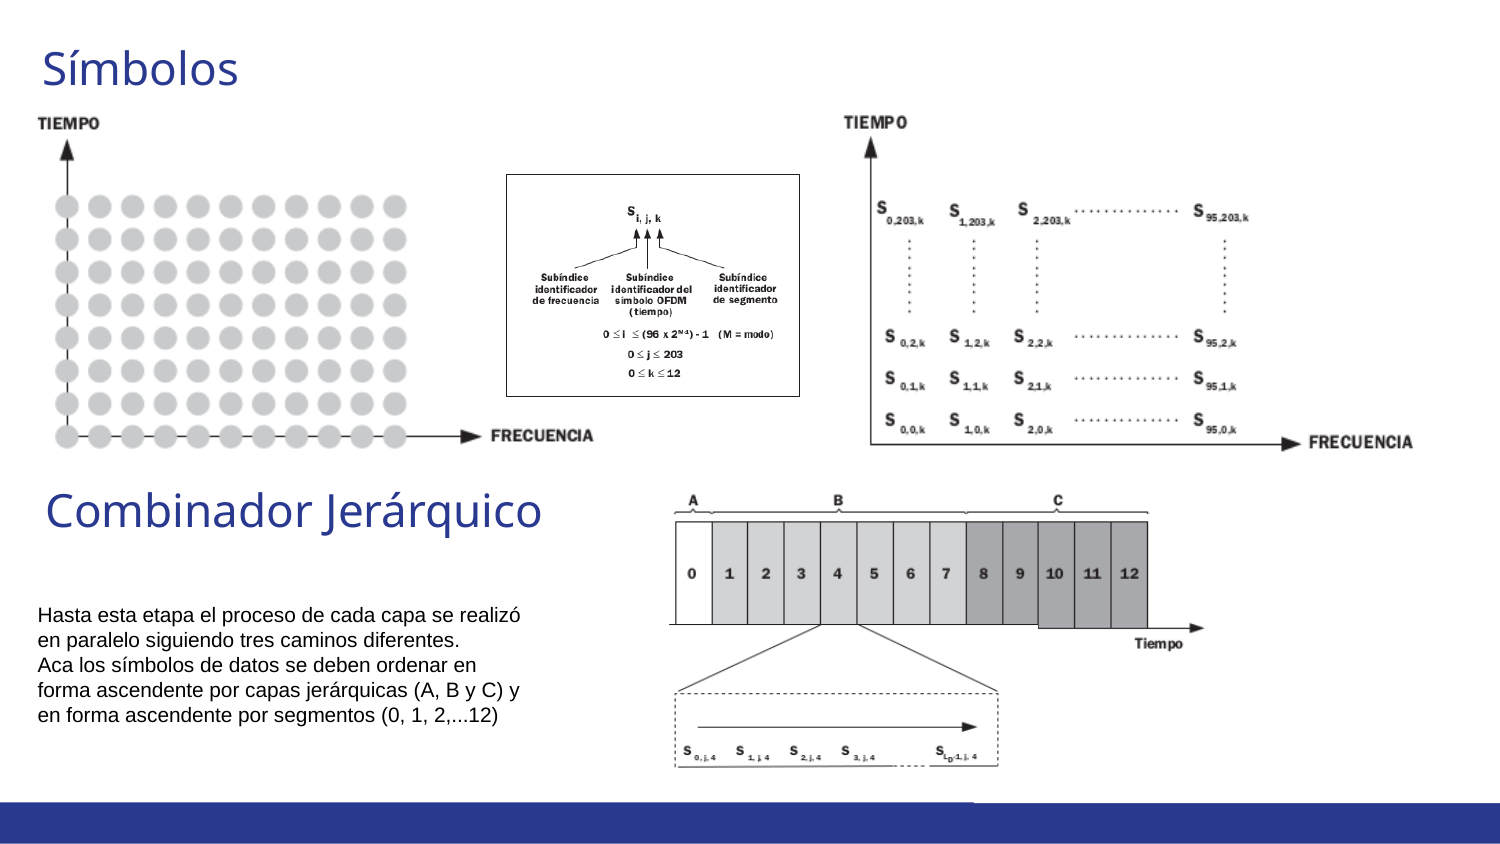

# Símbolos
Combinador Jerárquico
Hasta esta etapa el proceso de cada capa se realizó en paralelo siguiendo tres caminos diferentes.
Aca los símbolos de datos se deben ordenar en forma ascendente por capas jerárquicas (A, B y C) y en forma ascendente por segmentos (0, 1, 2,...12)